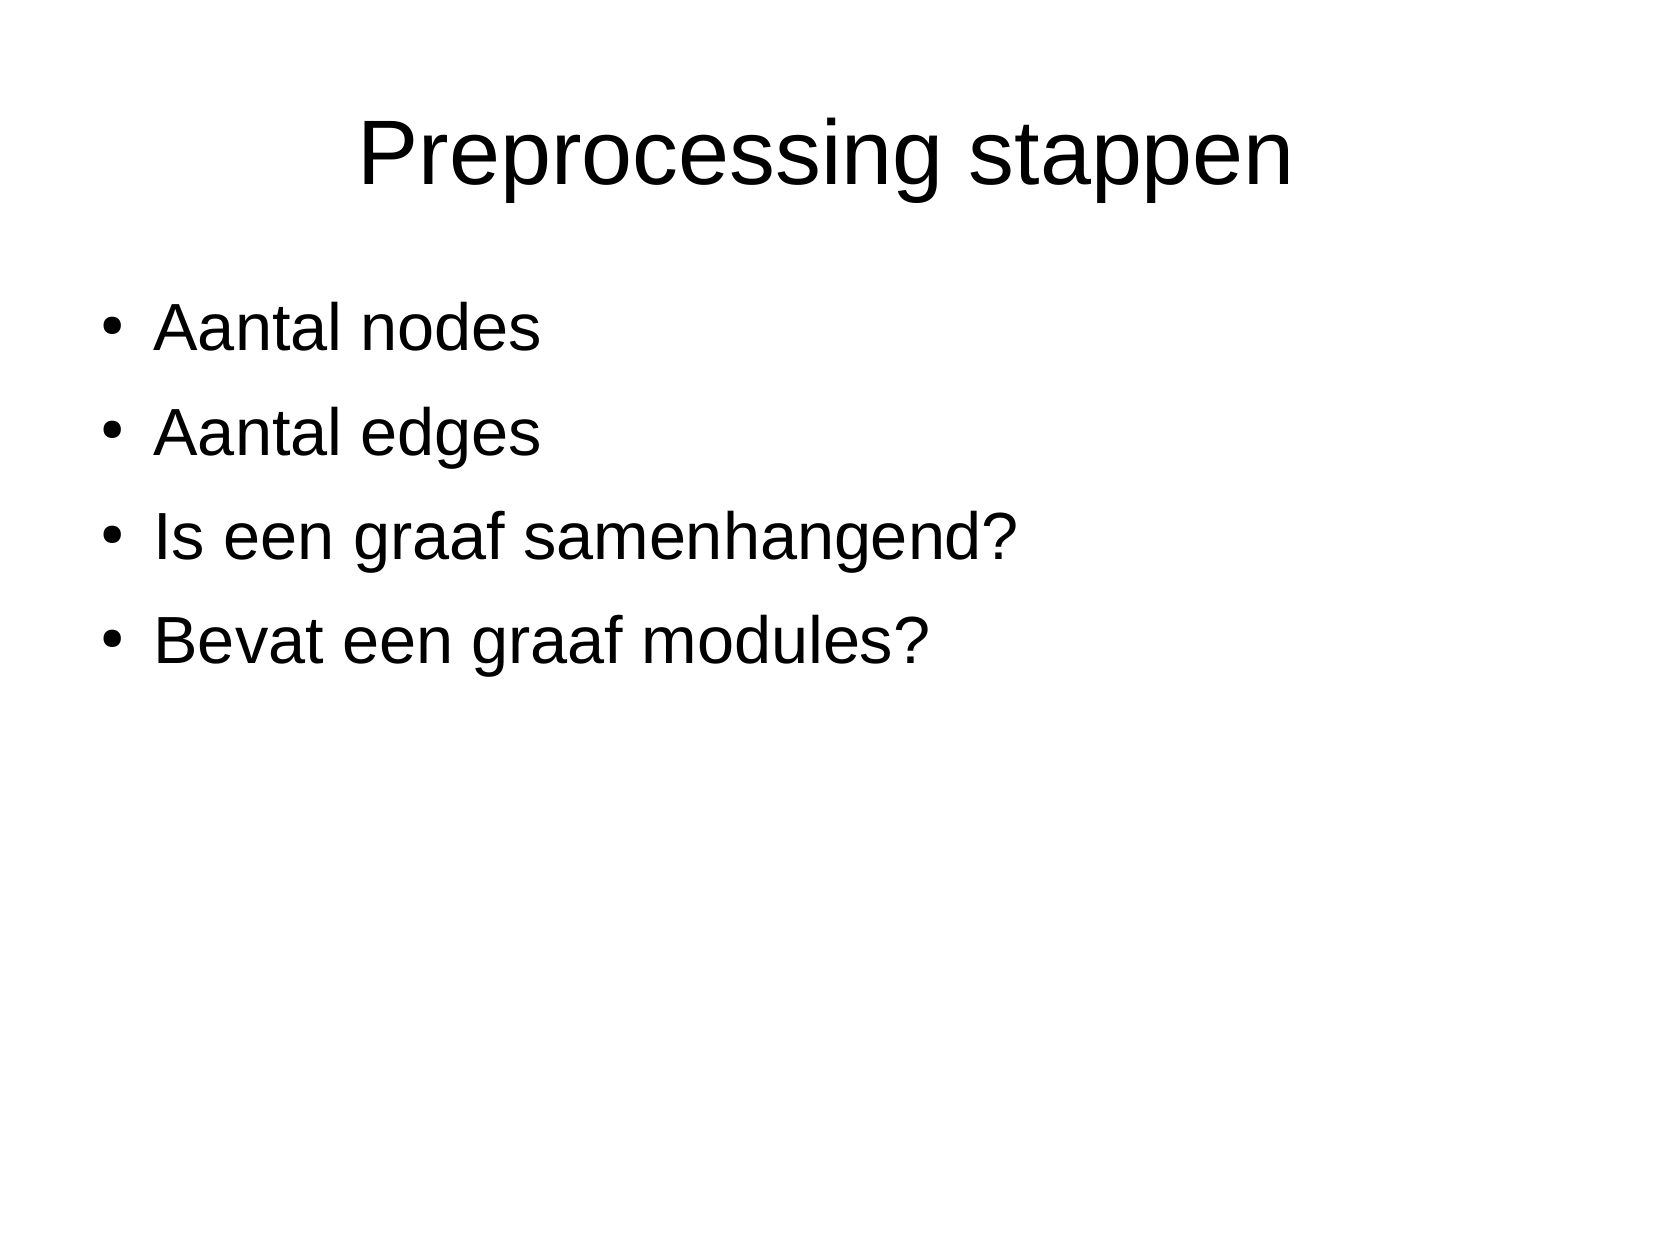

# Preprocessing stappen
Aantal nodes
Aantal edges
Is een graaf samenhangend?
Bevat een graaf modules?